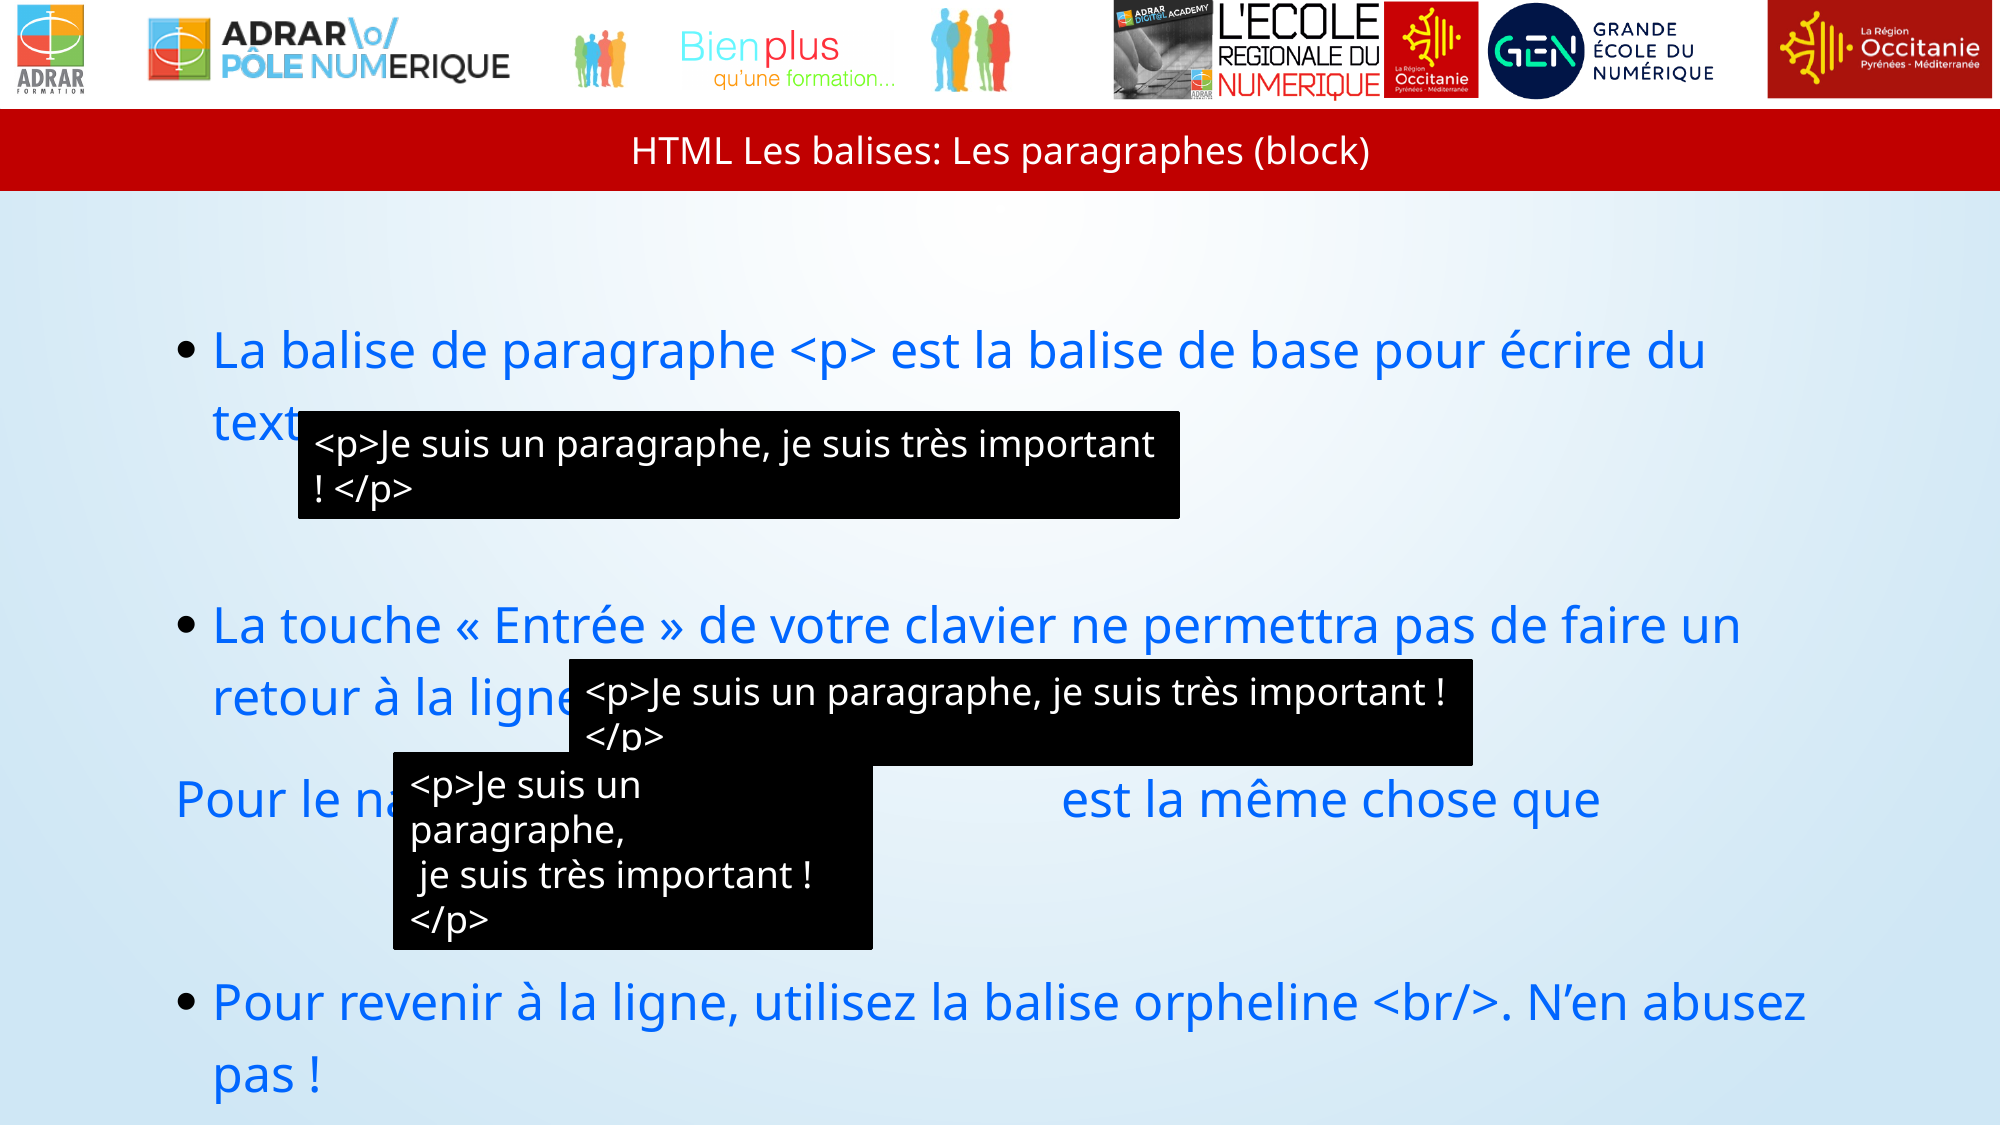

HTML Les balises: Les paragraphes (block)
# La balise de paragraphe <p> est la balise de base pour écrire du texte.
La touche « Entrée » de votre clavier ne permettra pas de faire un retour à la ligne dans votre paragraphe.
Pour le navigateur,							est la même chose que
Pour revenir à la ligne, utilisez la balise orpheline <br/>. N’en abusez pas !
<p>Je suis un paragraphe, je suis très important ! </p>
<p>Je suis un paragraphe, je suis très important ! </p>
<p>Je suis un paragraphe,
 je suis très important ! </p>